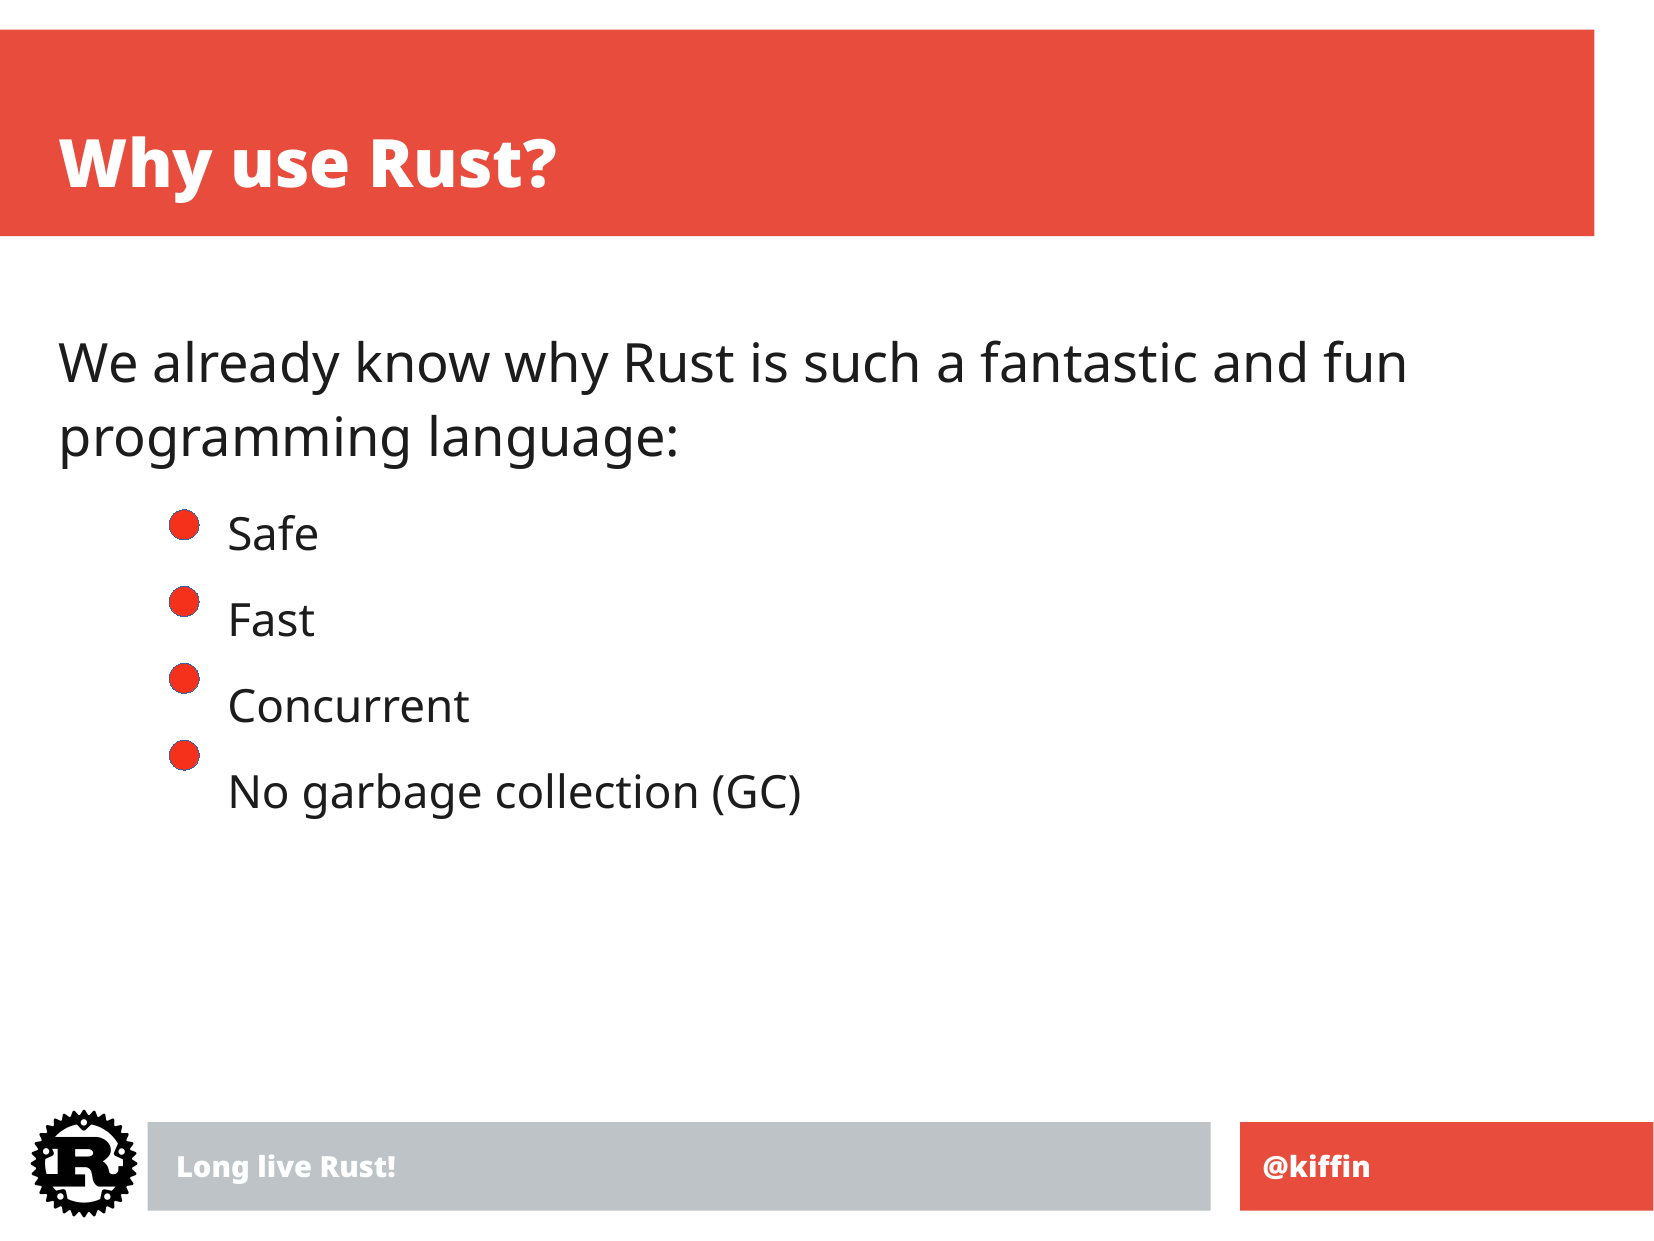

# Why use Rust?
We already know why Rust is such a fantastic and fun programming language:
Safe
Fast
Concurrent
No garbage collection (GC)
Long live Rust!
@kiffin